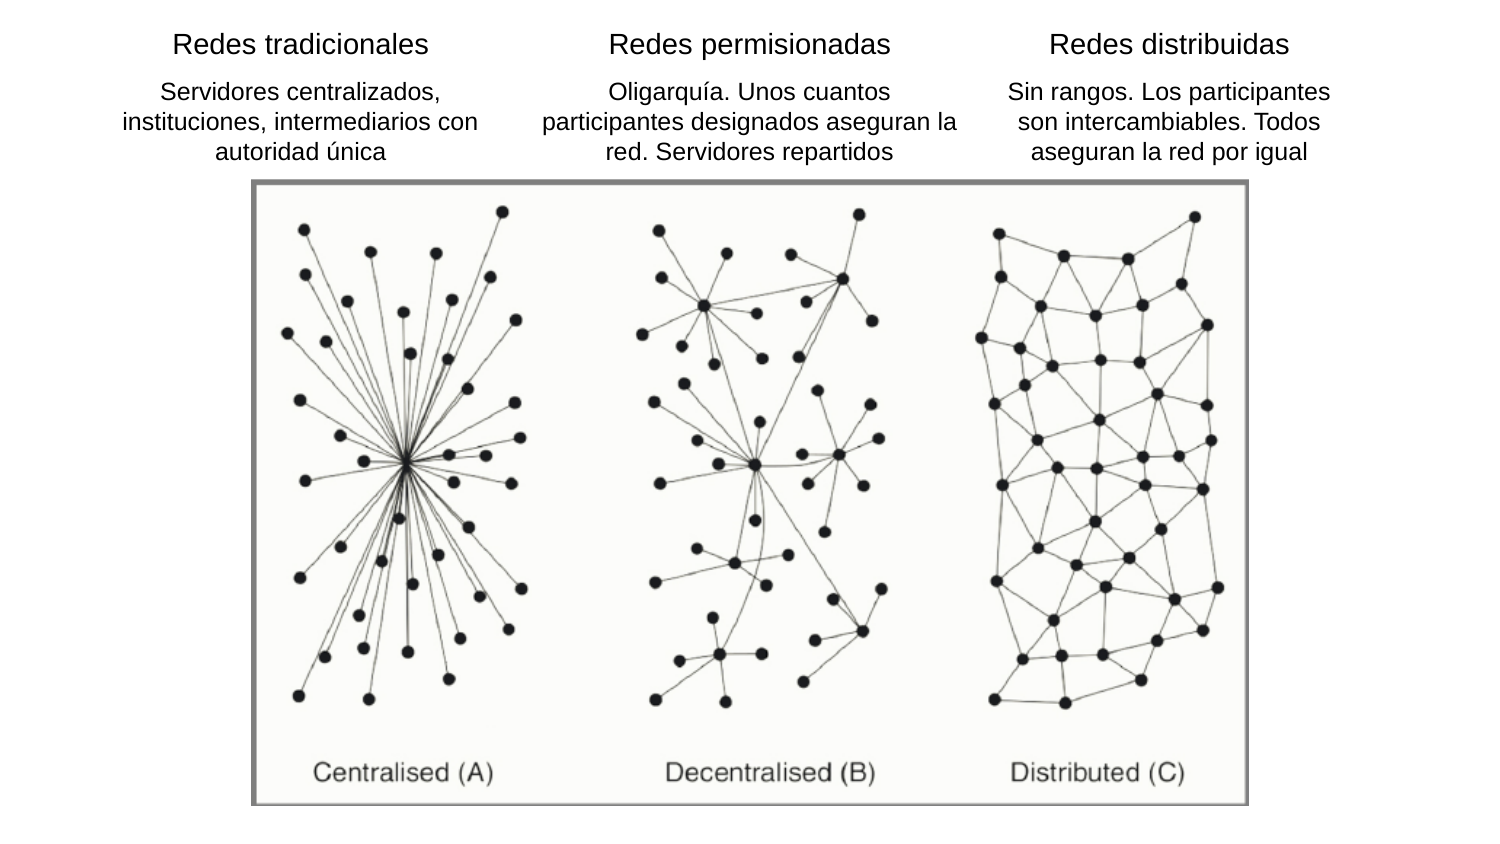

Redes tradicionales
Servidores centralizados, instituciones, intermediarios con autoridad única
Redes permisionadas
Oligarquía. Unos cuantos participantes designados aseguran la red. Servidores repartidos
Redes distribuidas
Sin rangos. Los participantes son intercambiables. Todos aseguran la red por igual
#